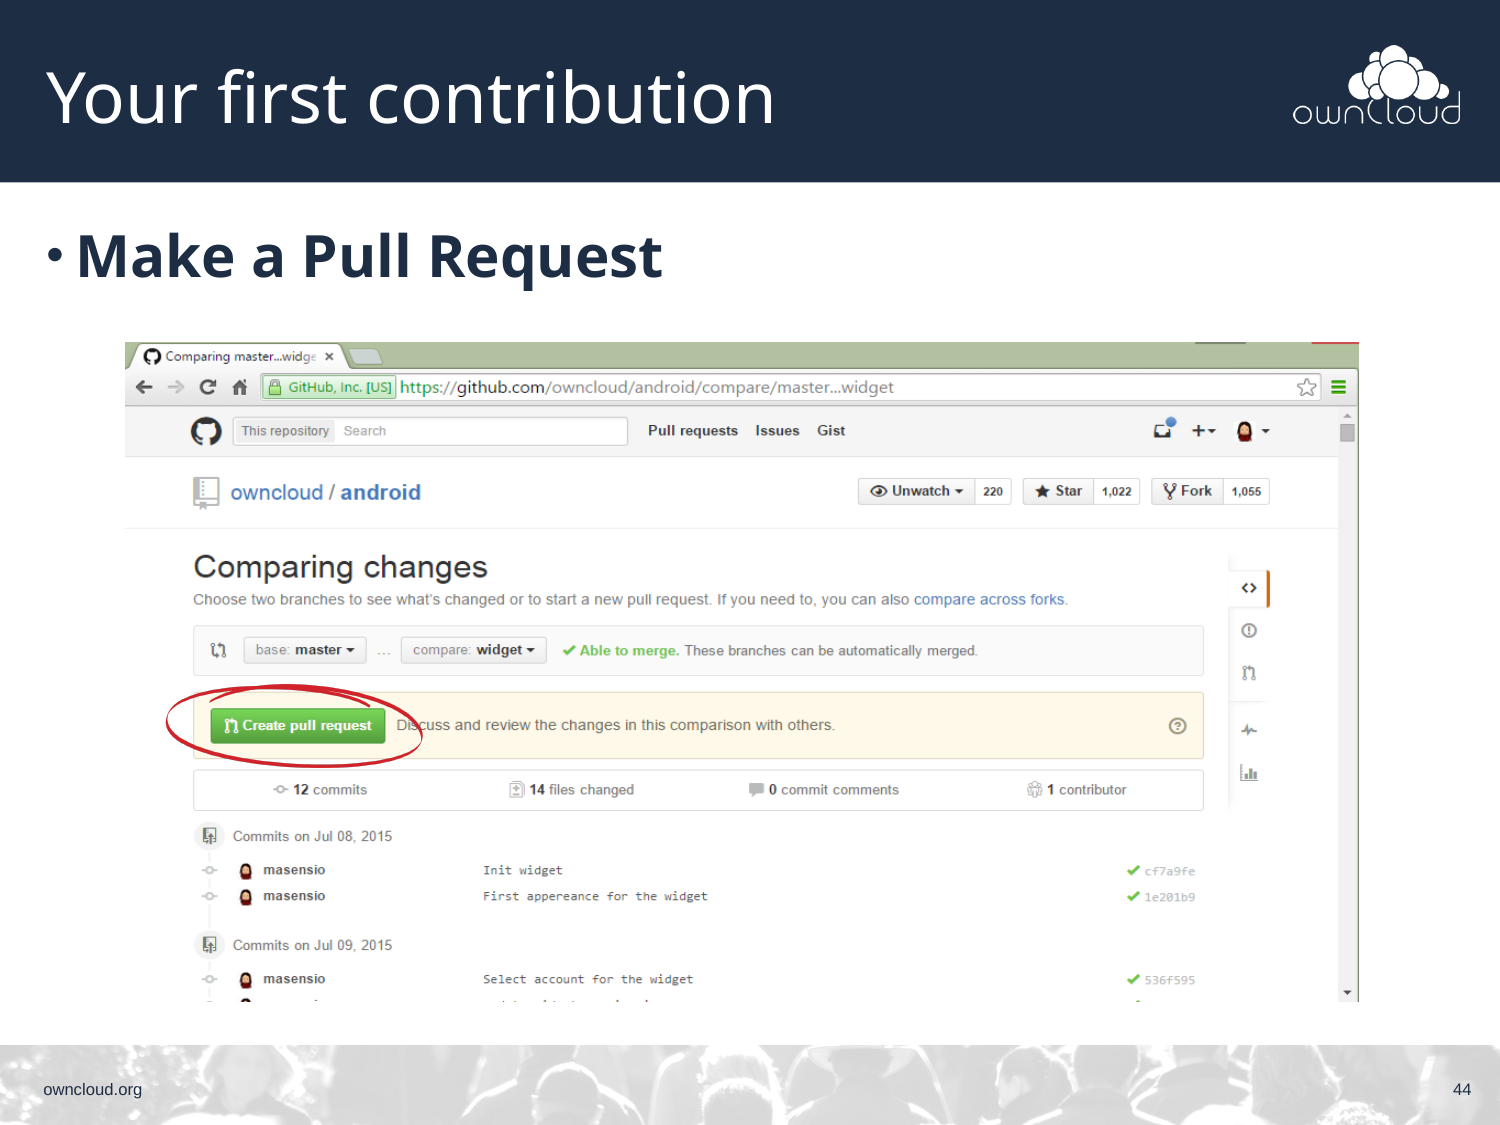

# Your first contribution
Make a Pull Request